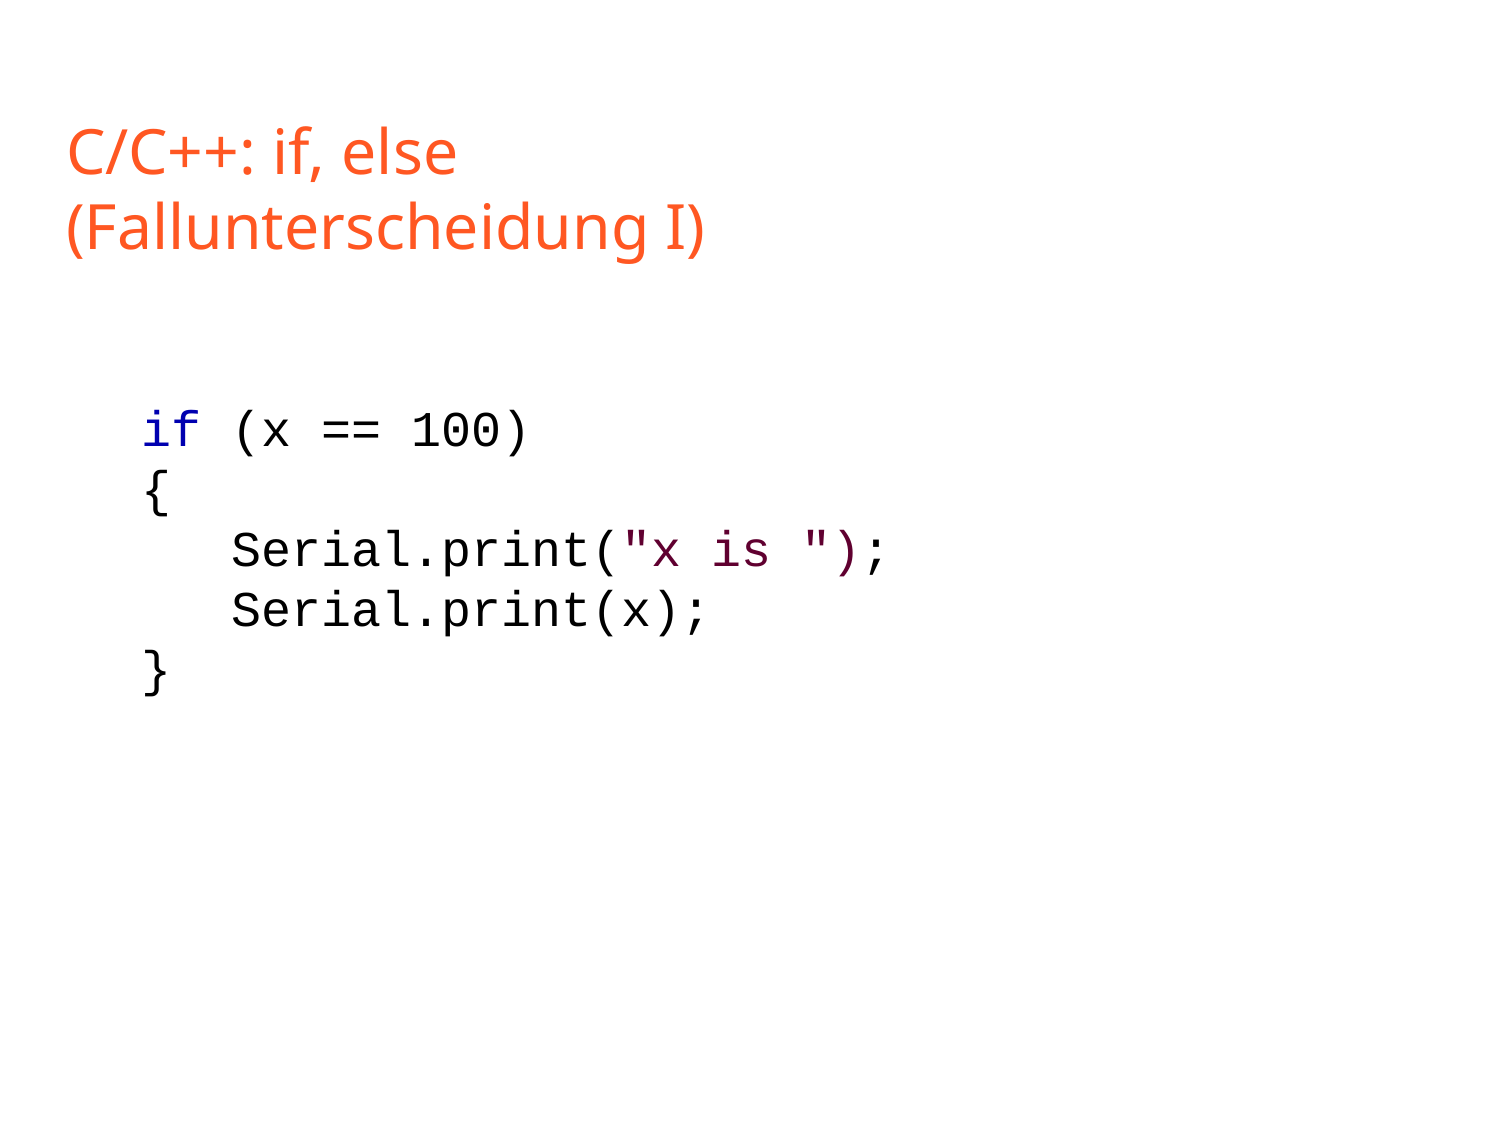

# C/C++: if, else (Fallunterscheidung I)
if (x == 100)
{
 Serial.print("x is ");
 Serial.print(x);
}